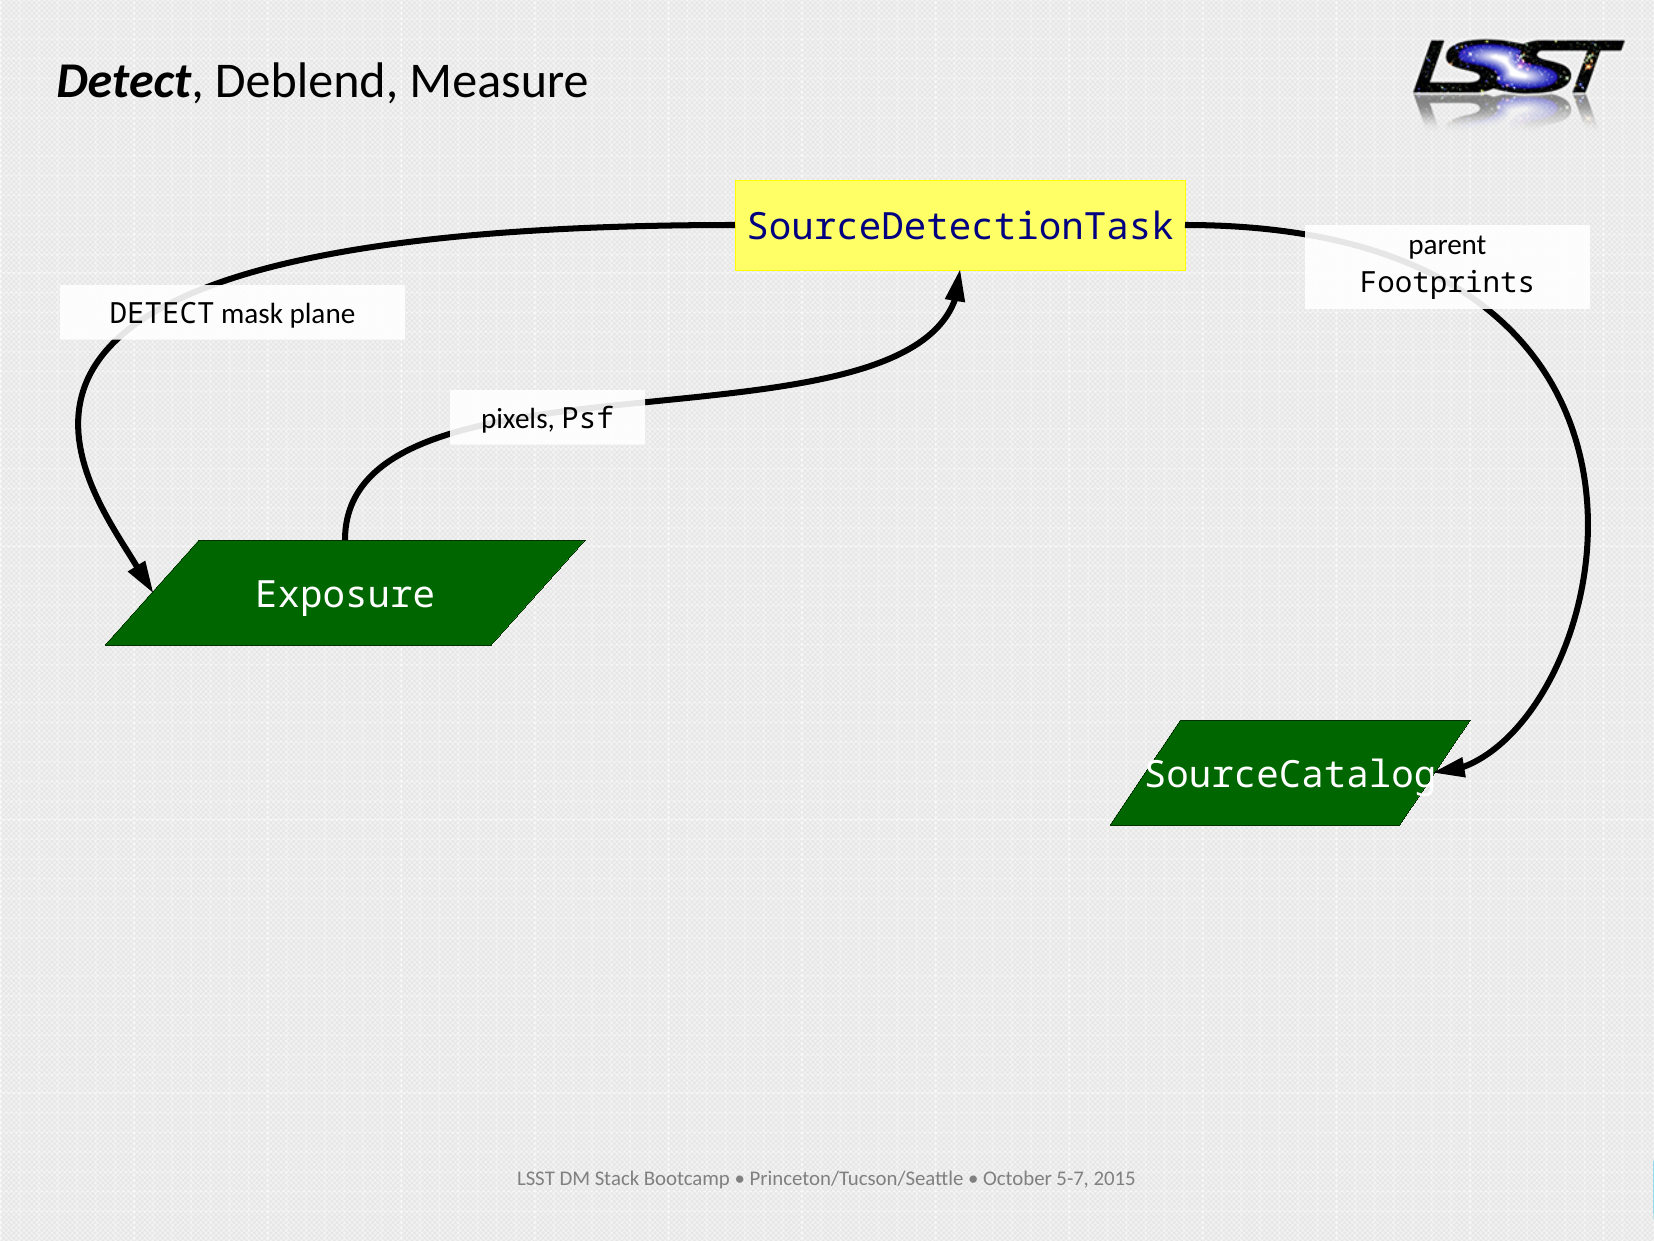

# Detect, Deblend, Measure
SourceDetectionTask
parent
Footprints
DETECT mask plane
pixels, Psf
Exposure
SourceCatalog